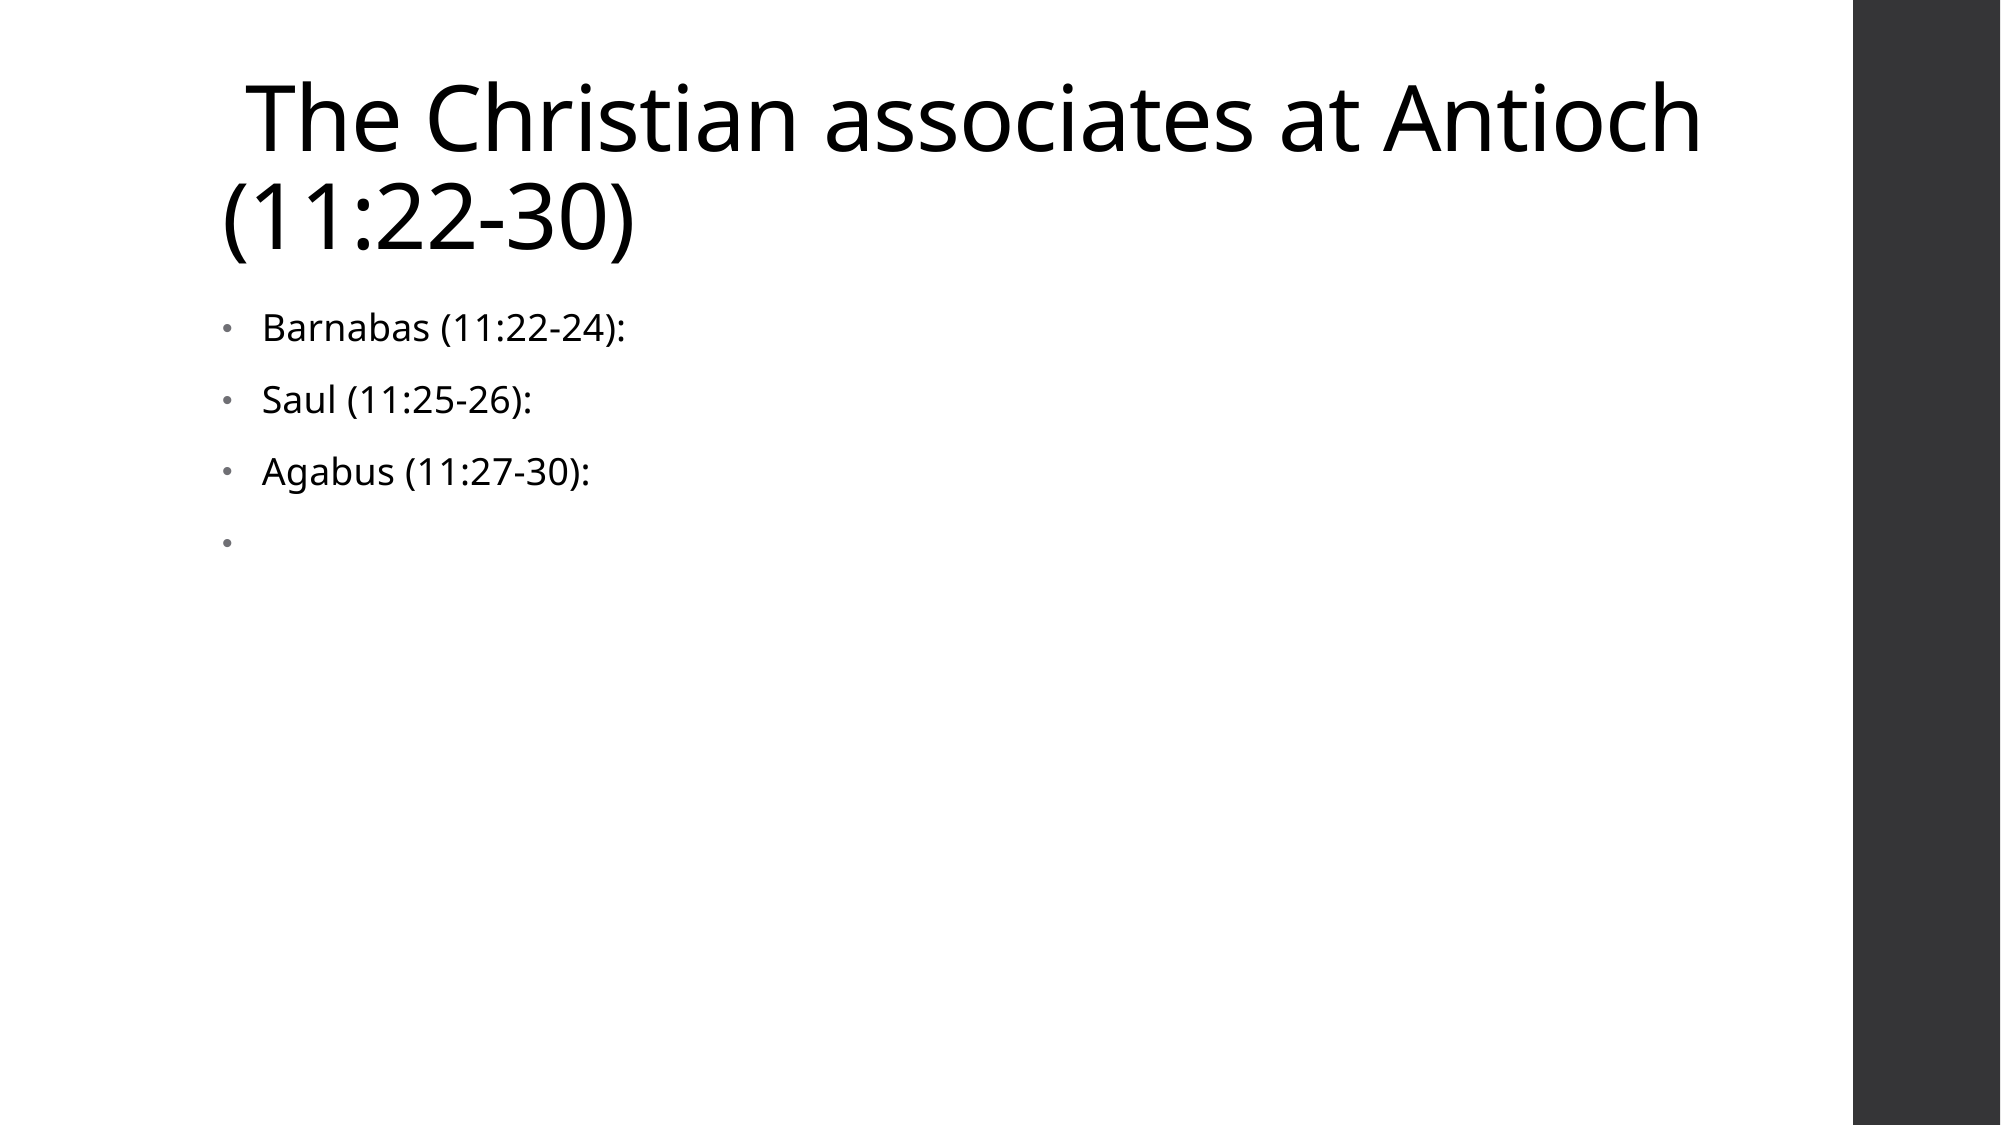

# The Christian associates at Antioch (11:22-30)
 Barnabas (11:22-24):
 Saul (11:25-26):
 Agabus (11:27-30):